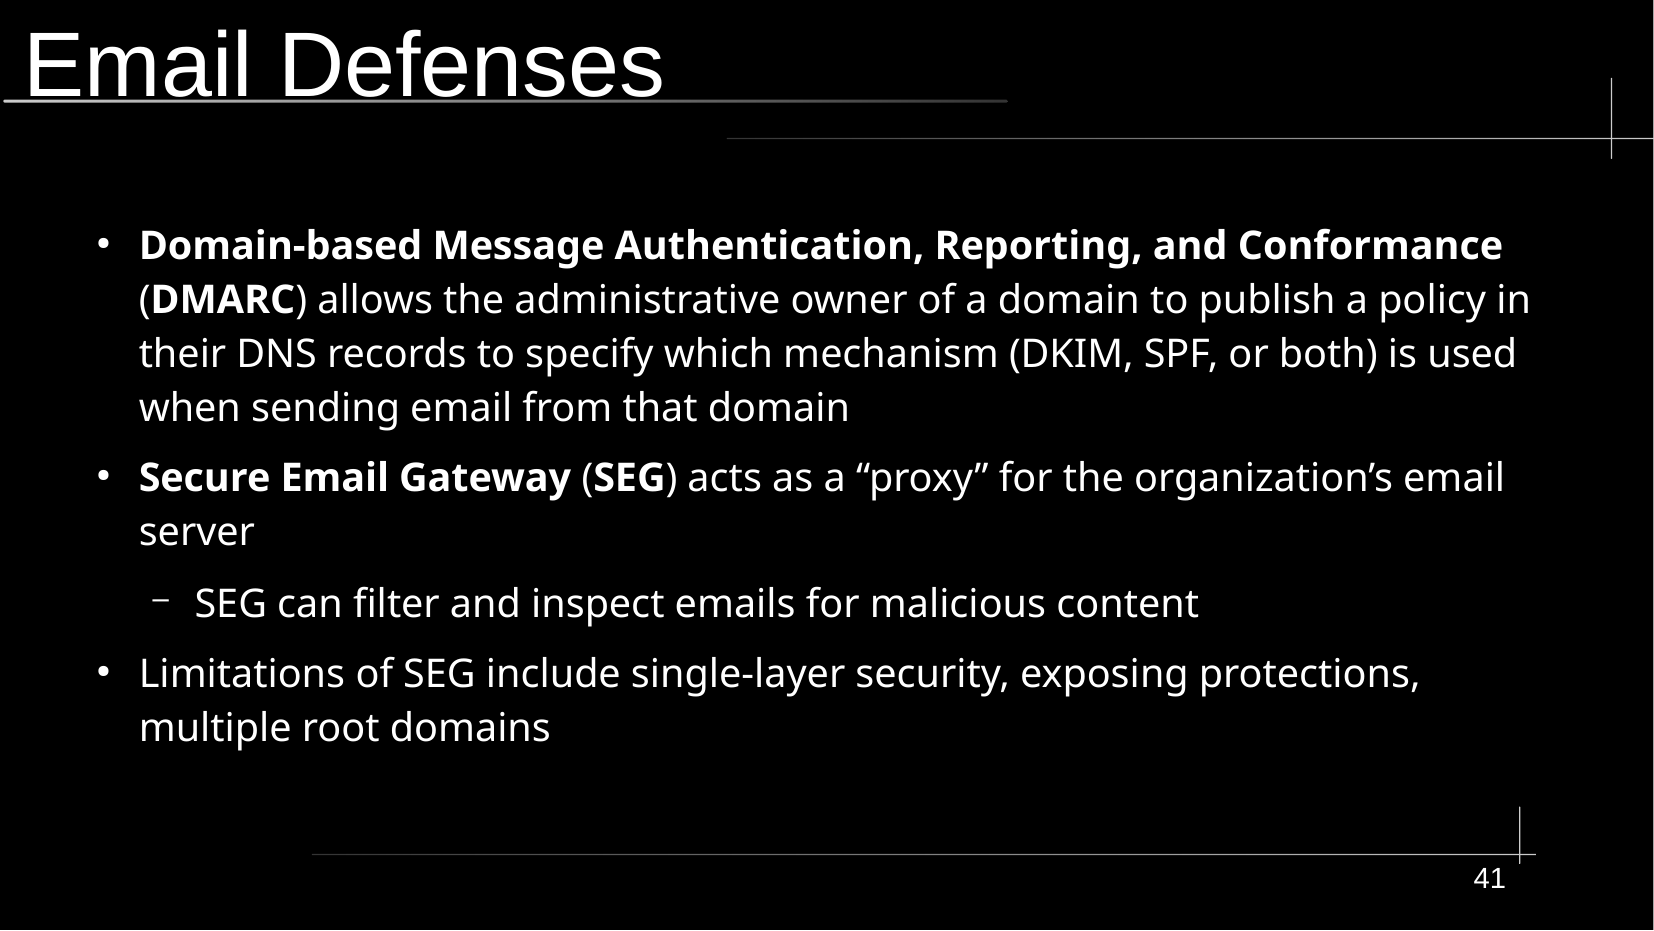

# Email Defenses
Domain-based Message Authentication, Reporting, and Conformance (DMARC) allows the administrative owner of a domain to publish a policy in their DNS records to specify which mechanism (DKIM, SPF, or both) is used when sending email from that domain
Secure Email Gateway (SEG) acts as a “proxy” for the organization’s email server
SEG can filter and inspect emails for malicious content
Limitations of SEG include single-layer security, exposing protections, multiple root domains
41